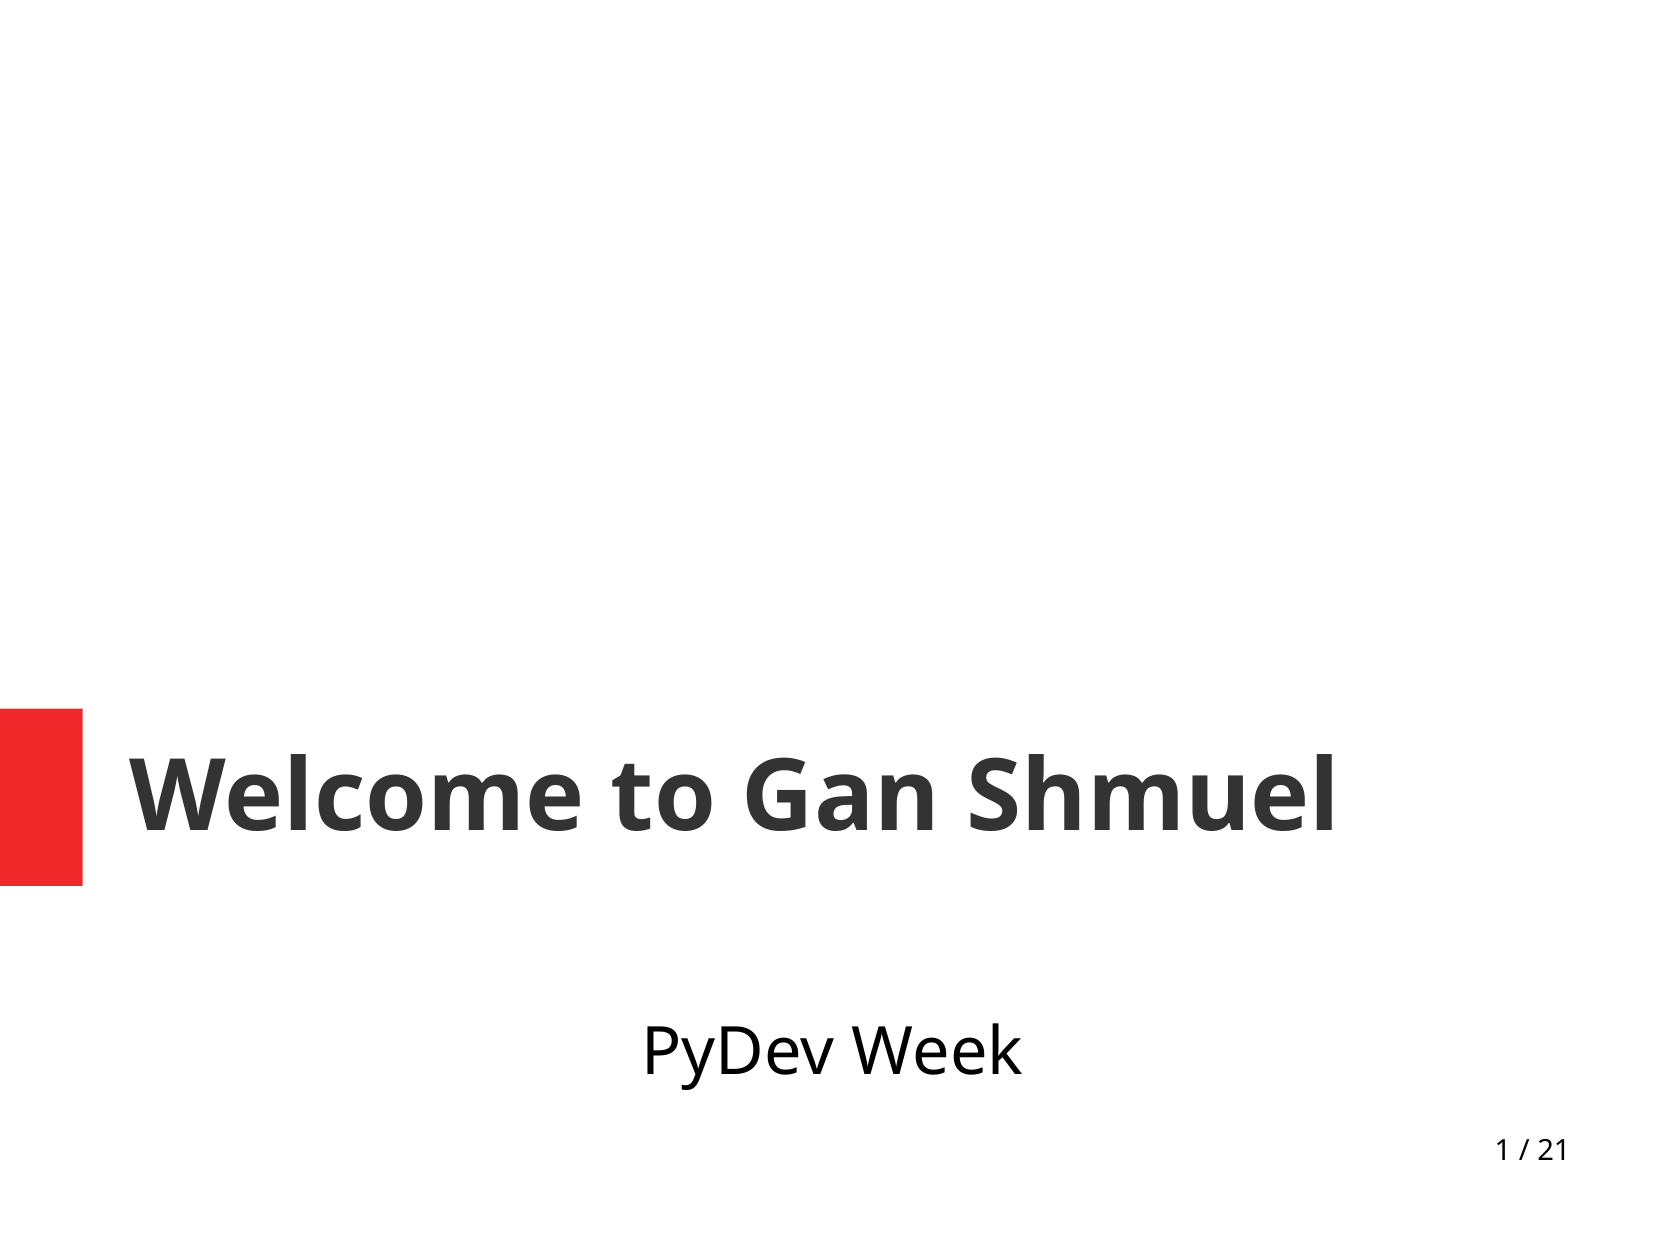

# Welcome to Gan Shmuel
PyDev Week
1